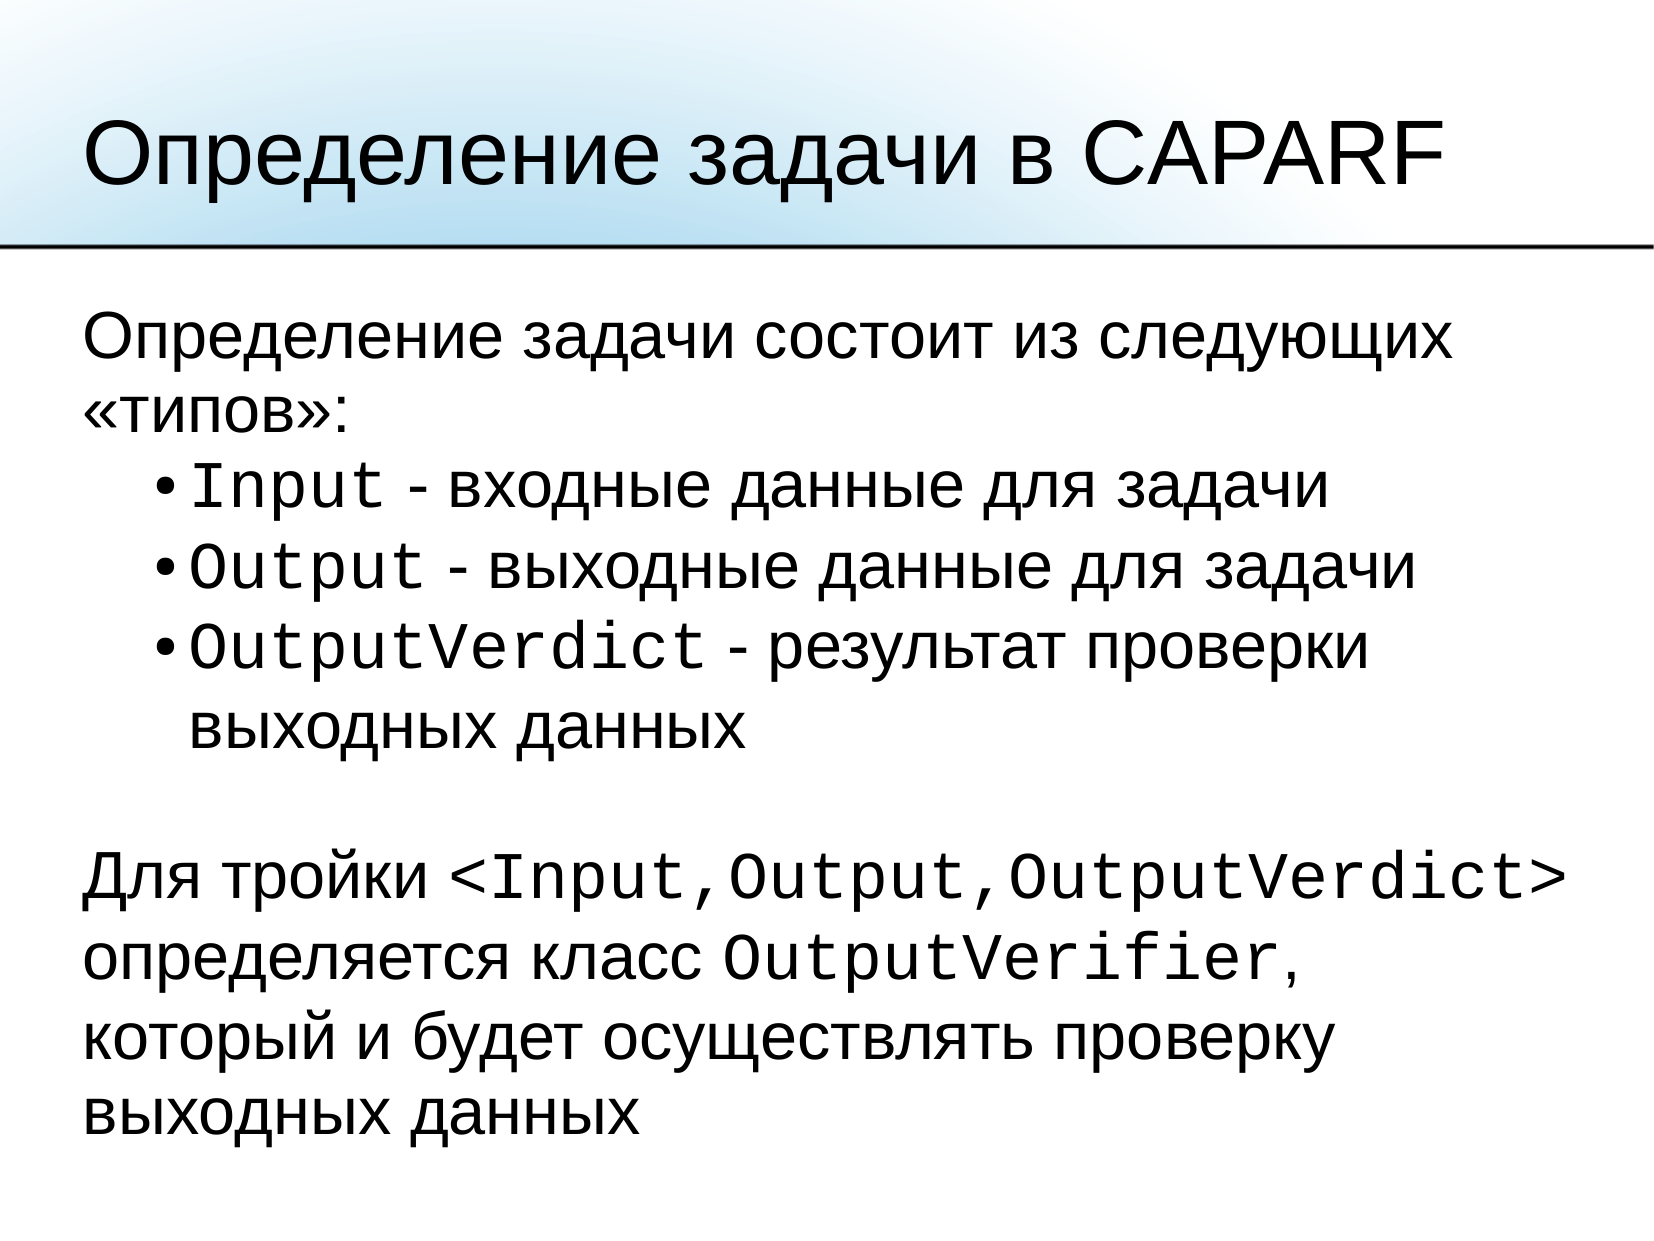

# Определение задачи в CAPARF
Определение задачи состоит из следующих «типов»:
Input - входные данные для задачи
Output - выходные данные для задачи
OutputVerdict - результат проверки выходных данных
Для тройки <Input,Output,OutputVerdict> определяется класс OutputVerifier, который и будет осуществлять проверку выходных данных